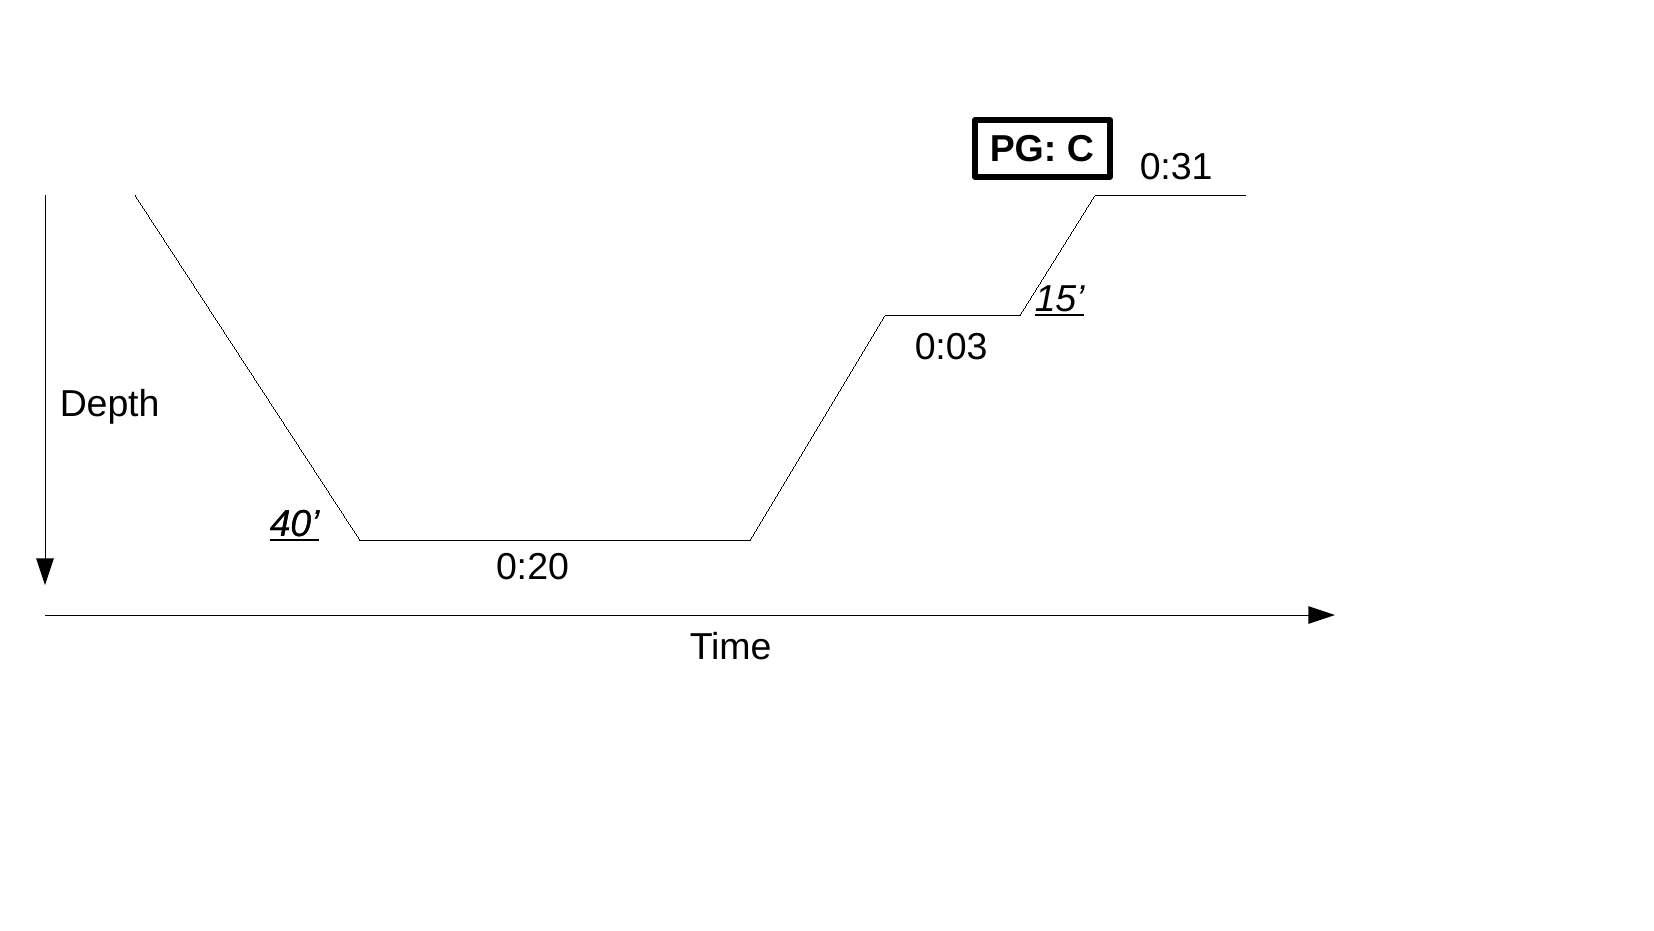

PG: C
0:31
15’
0:03
Depth
40’
40’
0:20
Time